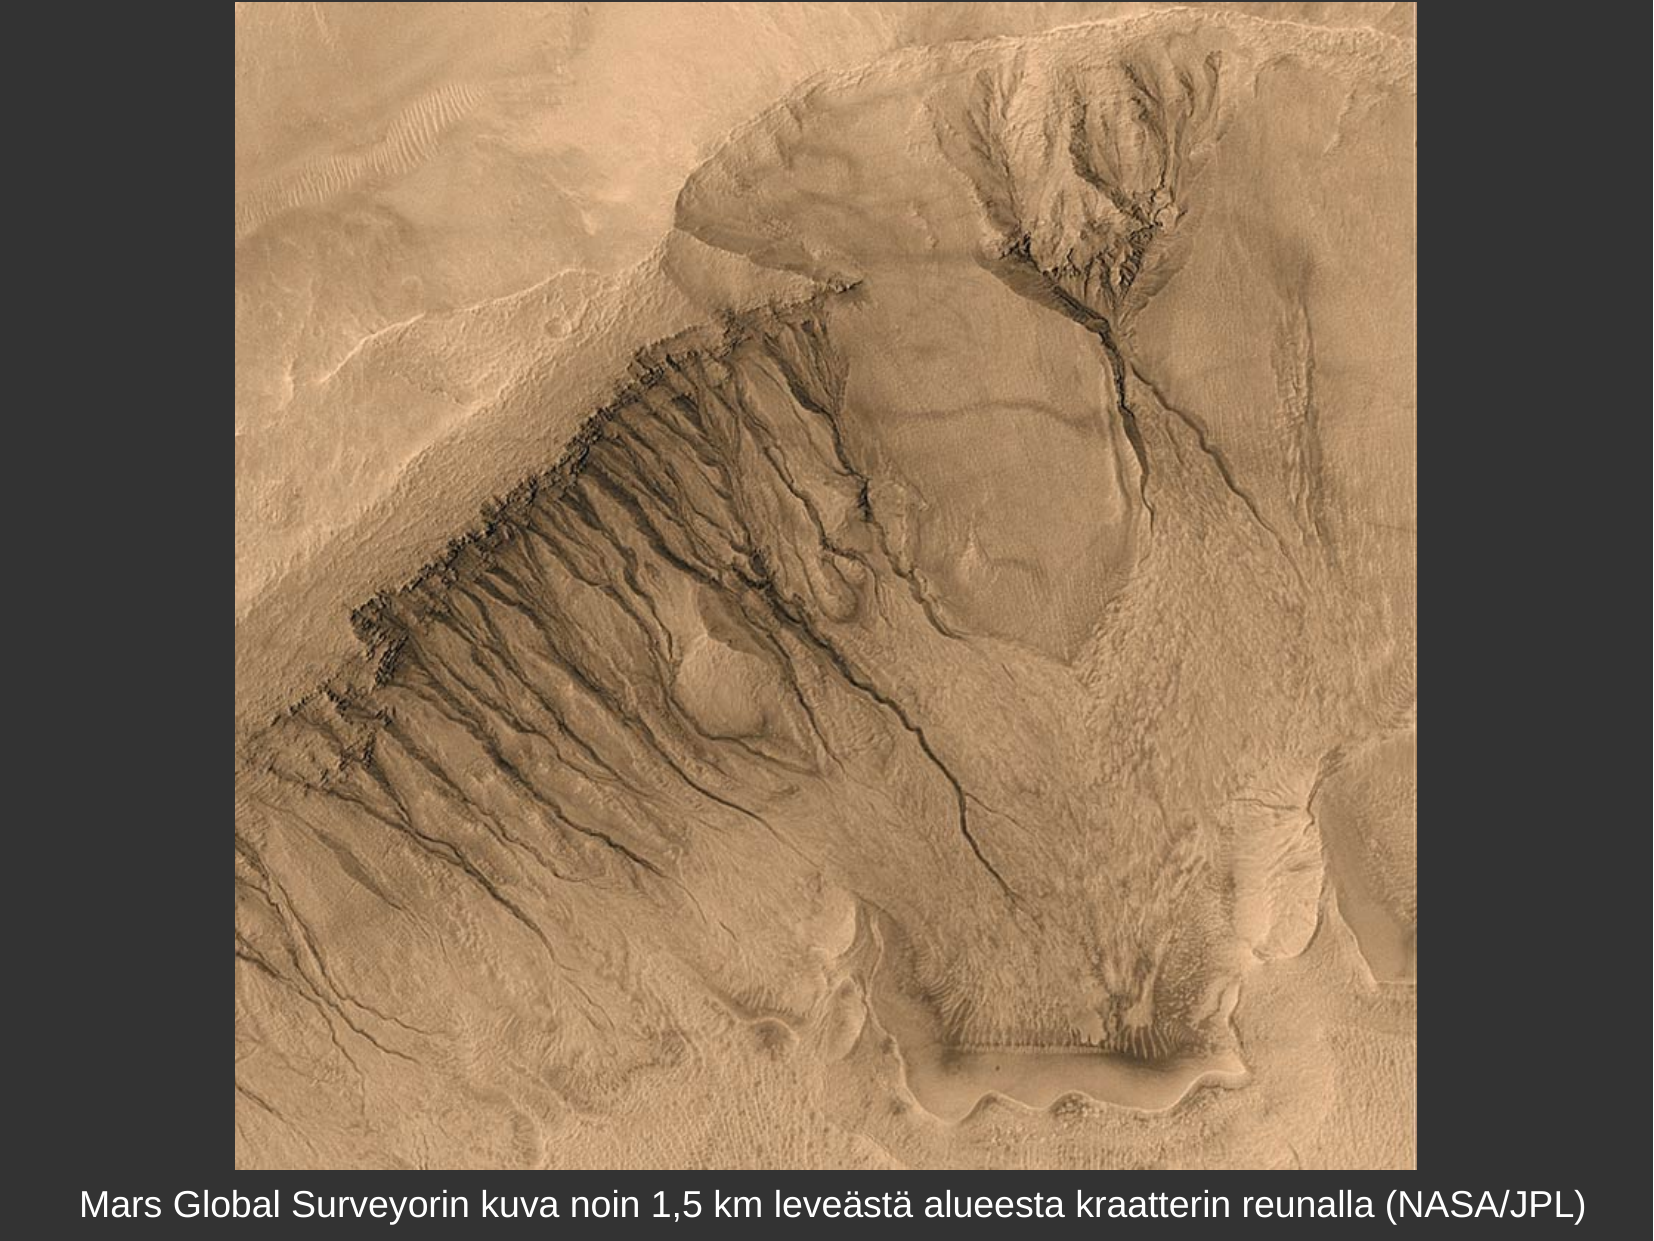

#
Mars Global Surveyorin kuva noin 1,5 km leveästä alueesta kraatterin reunalla (NASA/JPL)